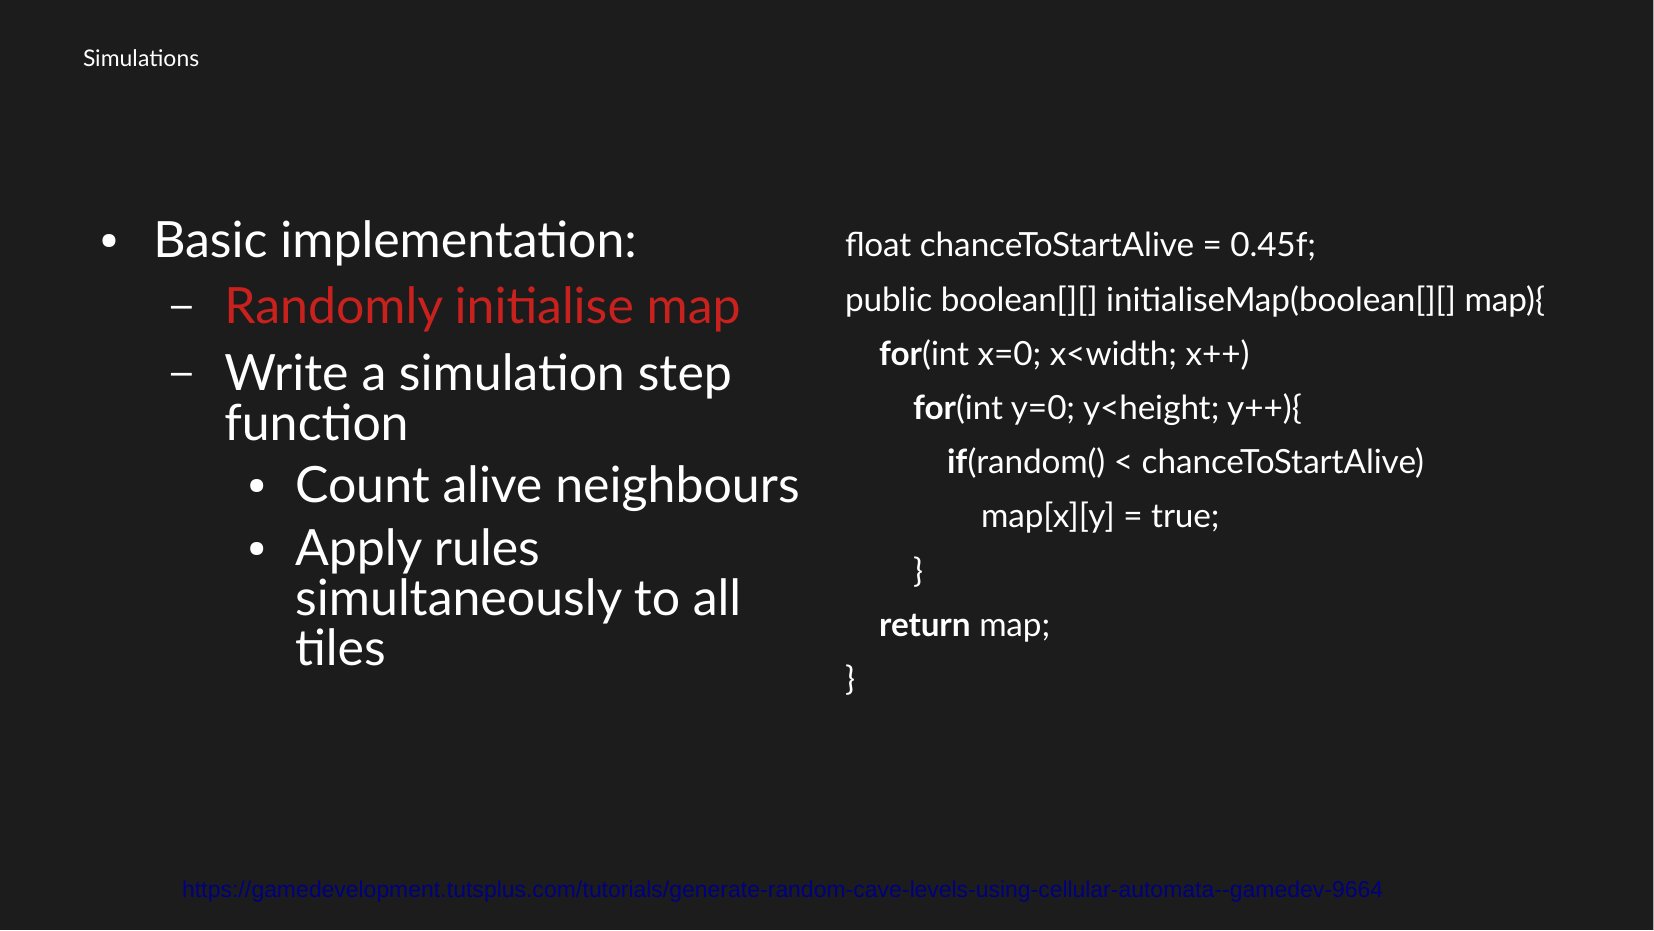

# Simulations
Basic implementation:
Randomly initialise map
Write a simulation step function
Count alive neighbours
Apply rules simultaneously to all tiles
float chanceToStartAlive = 0.45f;
public boolean[][] initialiseMap(boolean[][] map){
 for(int x=0; x<width; x++)
 for(int y=0; y<height; y++){
 if(random() < chanceToStartAlive)
 map[x][y] = true;
 }
 return map;
}
https://gamedevelopment.tutsplus.com/tutorials/generate-random-cave-levels-using-cellular-automata--gamedev-9664